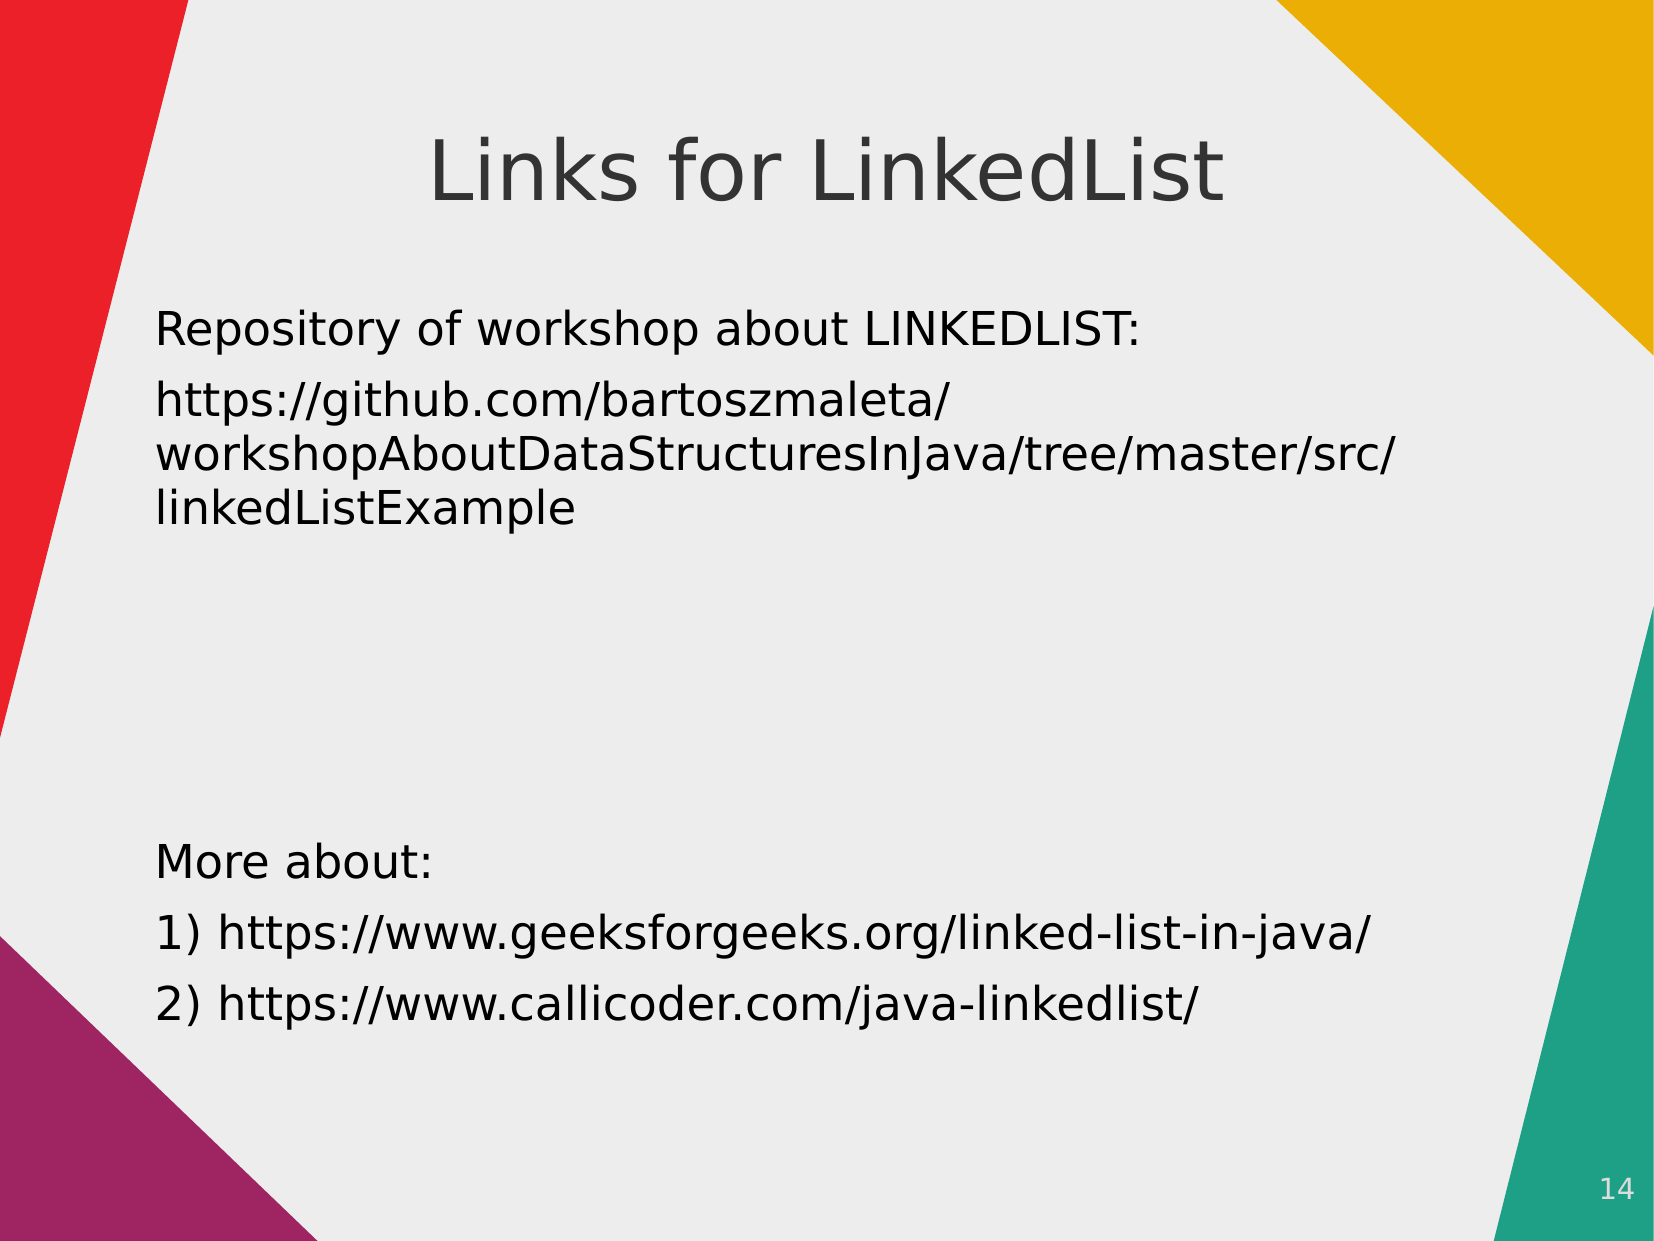

# Links for LinkedList
Repository of workshop about LINKEDLIST:
https://github.com/bartoszmaleta/workshopAboutDataStructuresInJava/tree/master/src/linkedListExample
More about:
1) https://www.geeksforgeeks.org/linked-list-in-java/
2) https://www.callicoder.com/java-linkedlist/
14